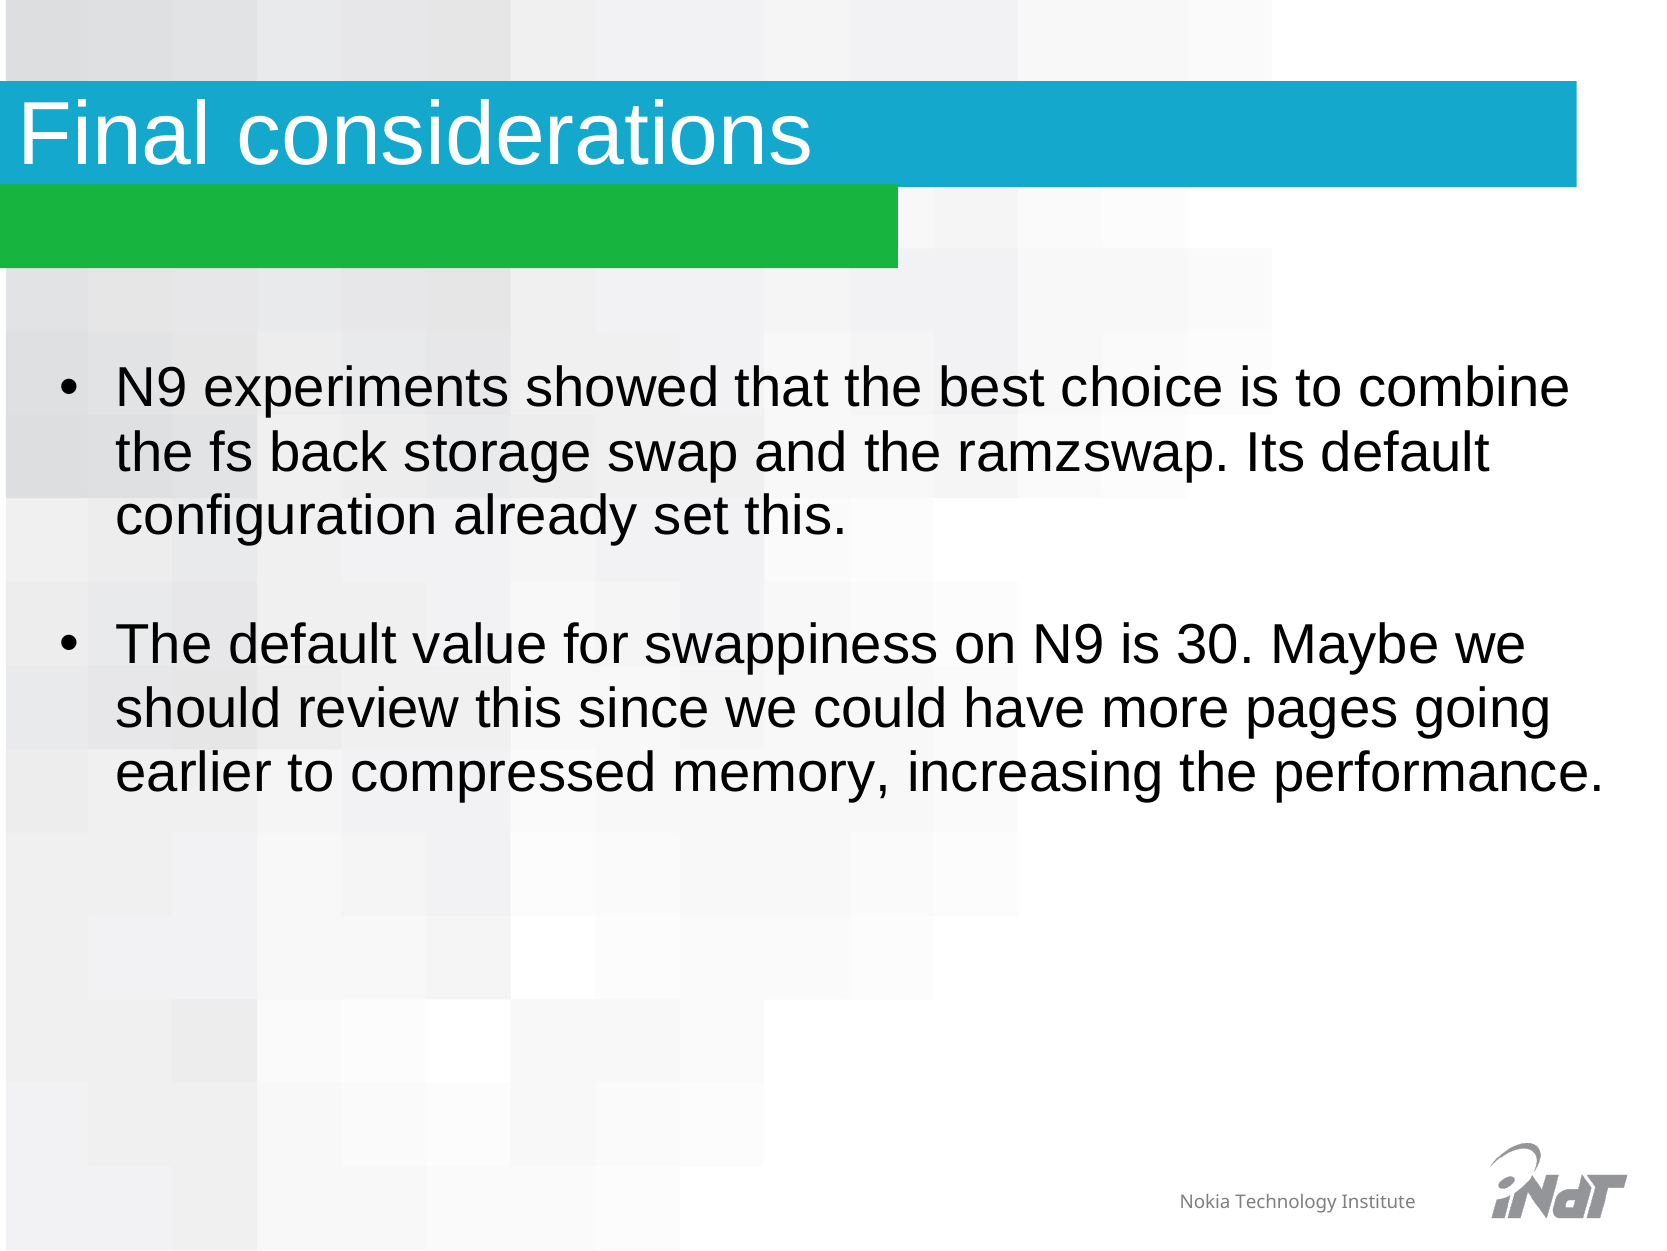

Final considerations
# N9 experiments showed that the best choice is to combine the fs back storage swap and the ramzswap. Its default configuration already set this.
The default value for swappiness on N9 is 30. Maybe we should review this since we could have more pages going earlier to compressed memory, increasing the performance.